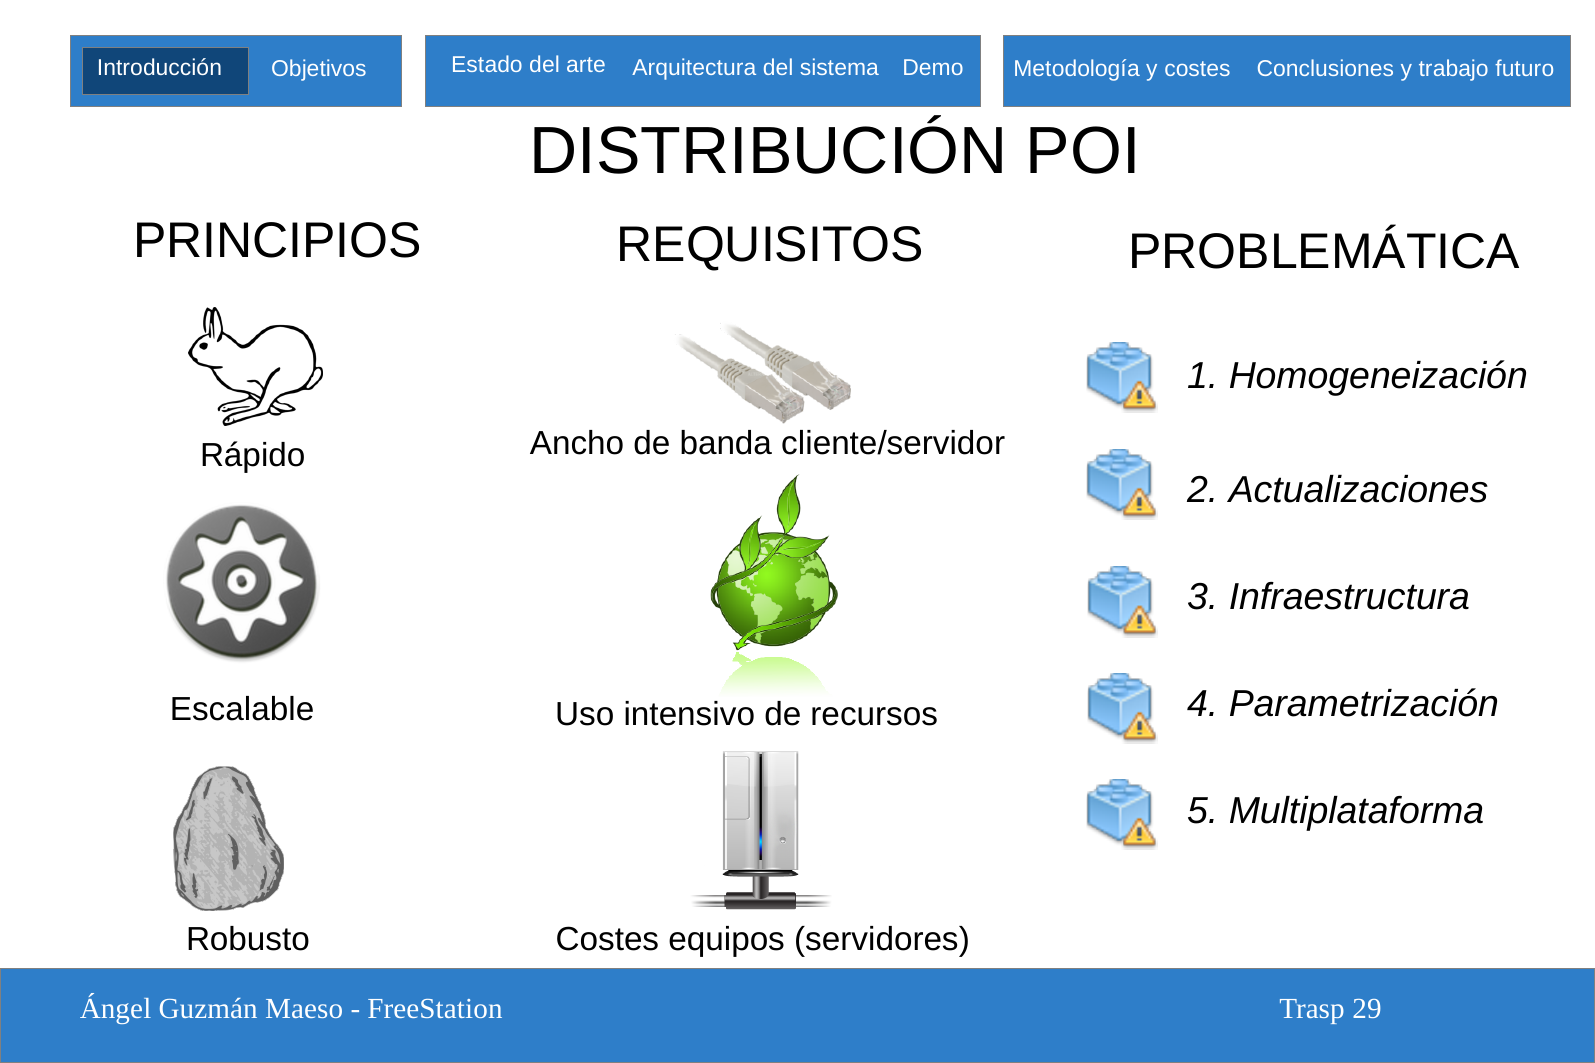

Arquitectura del sistema
Estado del arte
Demo
# Introducción
Metodología y costes
Conclusiones y trabajo futuro
Objetivos
Estado del arte
Arquitectura del sistema
Demo
DISTRIBUCIÓN POI
PRINCIPIOS
REQUISITOS
PROBLEMÁTICA
 Homogeneización
 Actualizaciones
 Infraestructura
 Parametrización
 Multiplataforma
Ancho de banda cliente/servidor
Rápido
Escalable
Uso intensivo de recursos
Costes equipos (servidores)
Robusto
29